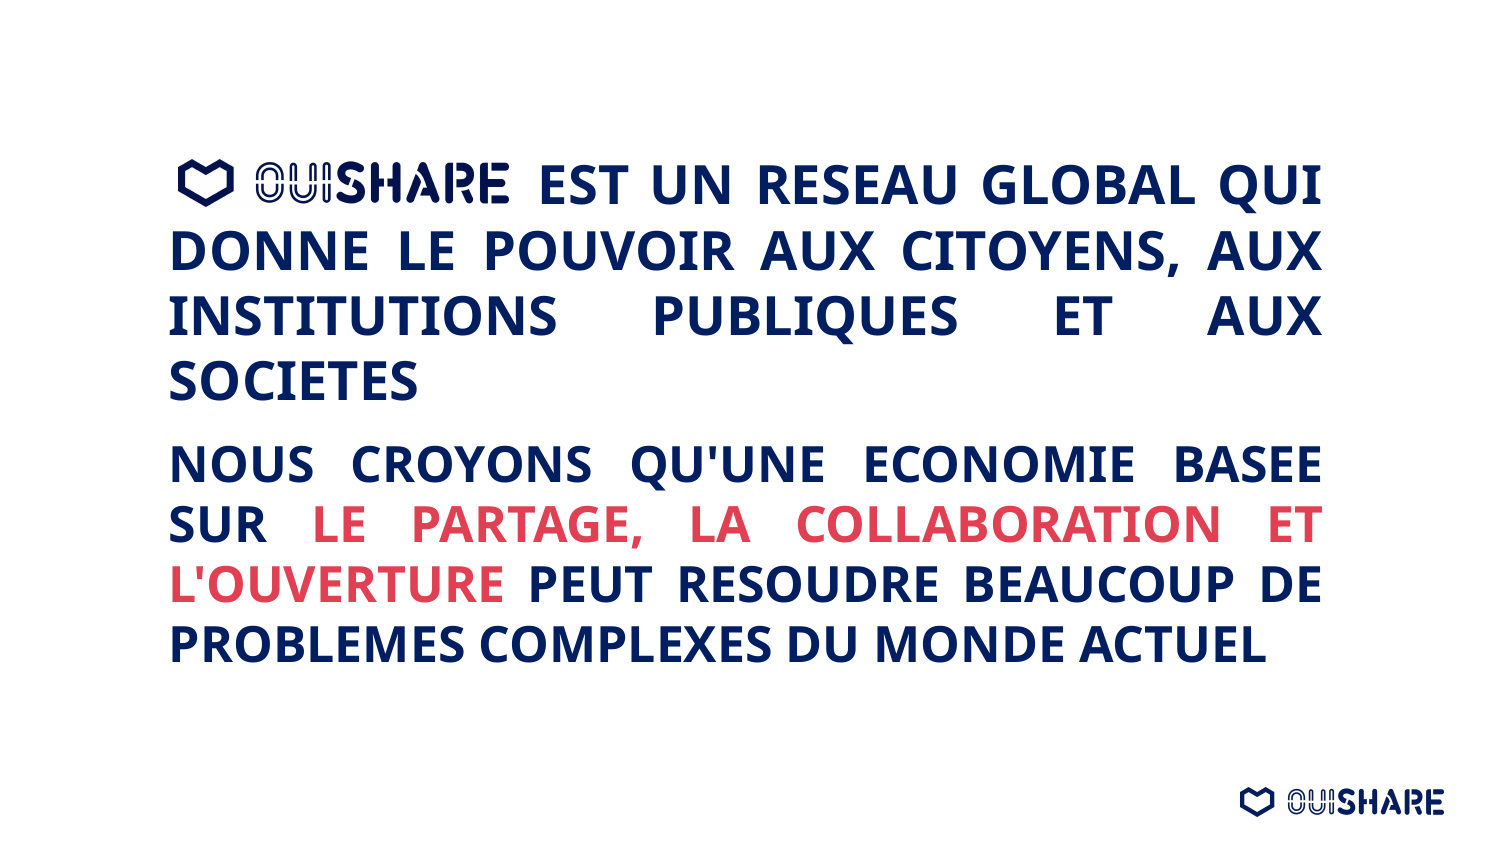

EST UN RESEAU GLOBAL QUI DONNE LE POUVOIR AUX CITOYENS, AUX INSTITUTIONS PUBLIQUES ET AUX SOCIETES
NOUS CROYONS QU'UNE ECONOMIE BASEE SUR LE PARTAGE, LA COLLABORATION ET L'OUVERTURE PEUT RESOUDRE BEAUCOUP DE PROBLEMES COMPLEXES DU MONDE ACTUEL